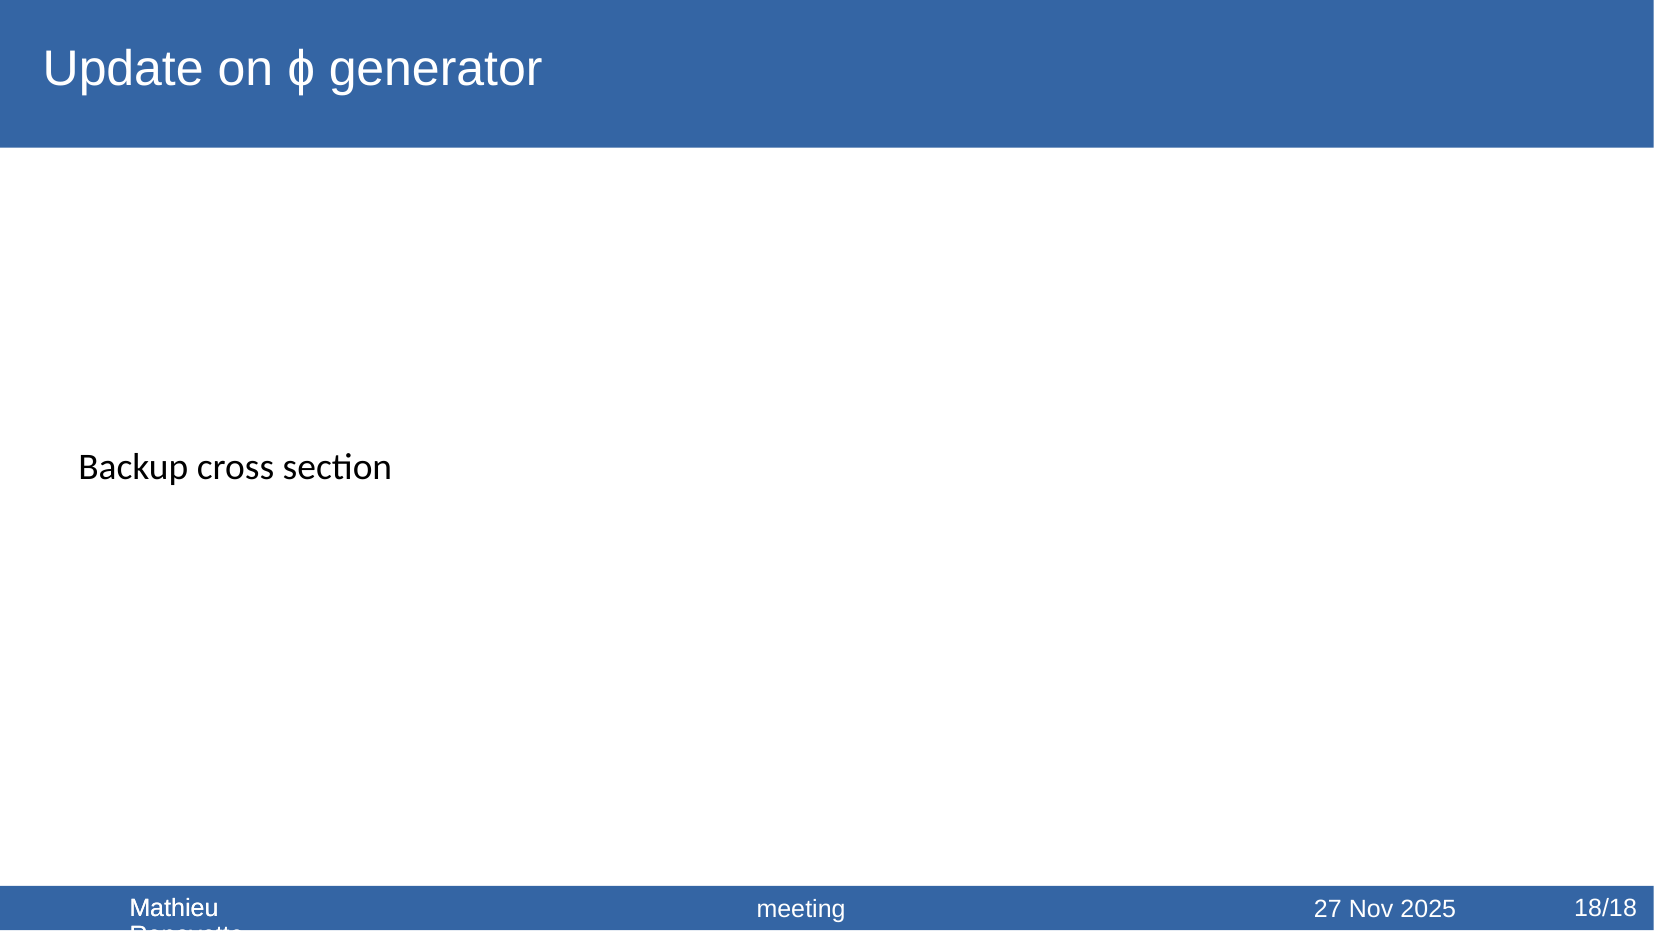

Update on ɸ generator
Backup cross section
Mathieu Ronayette
18/18
Mathieu Ronayette
 meeting
27 Nov 2025